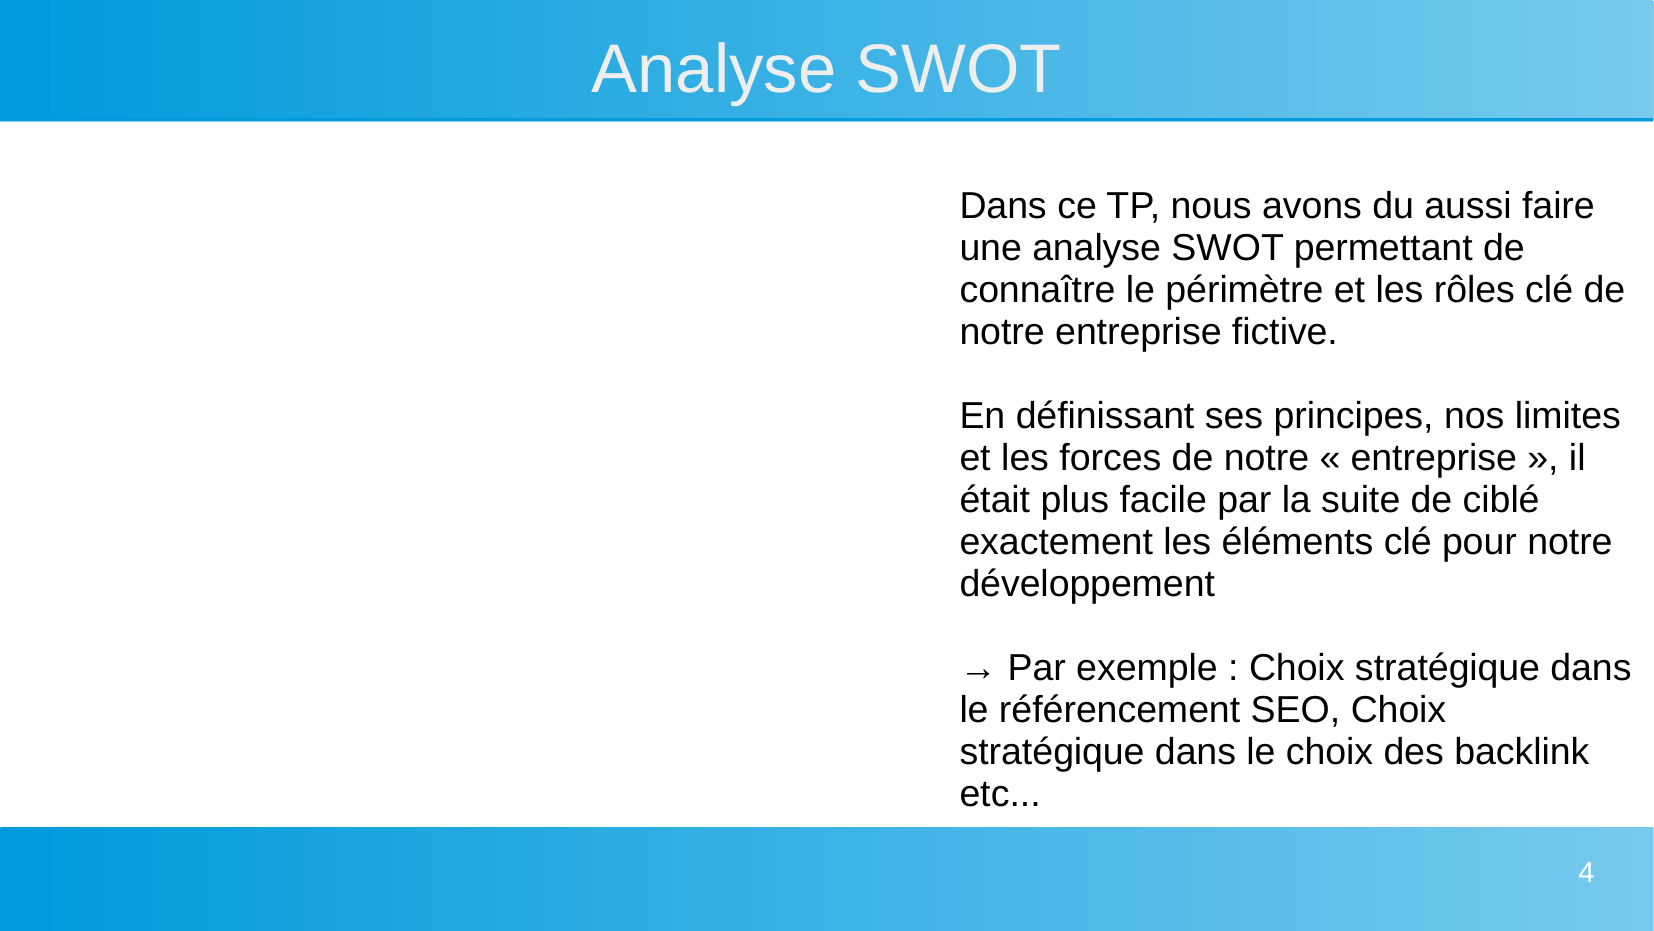

# Analyse SWOT
Dans ce TP, nous avons du aussi faire une analyse SWOT permettant de connaître le périmètre et les rôles clé de notre entreprise fictive.
En définissant ses principes, nos limites et les forces de notre « entreprise », il était plus facile par la suite de ciblé exactement les éléments clé pour notre développement
→ Par exemple : Choix stratégique dans le référencement SEO, Choix stratégique dans le choix des backlink etc...
4